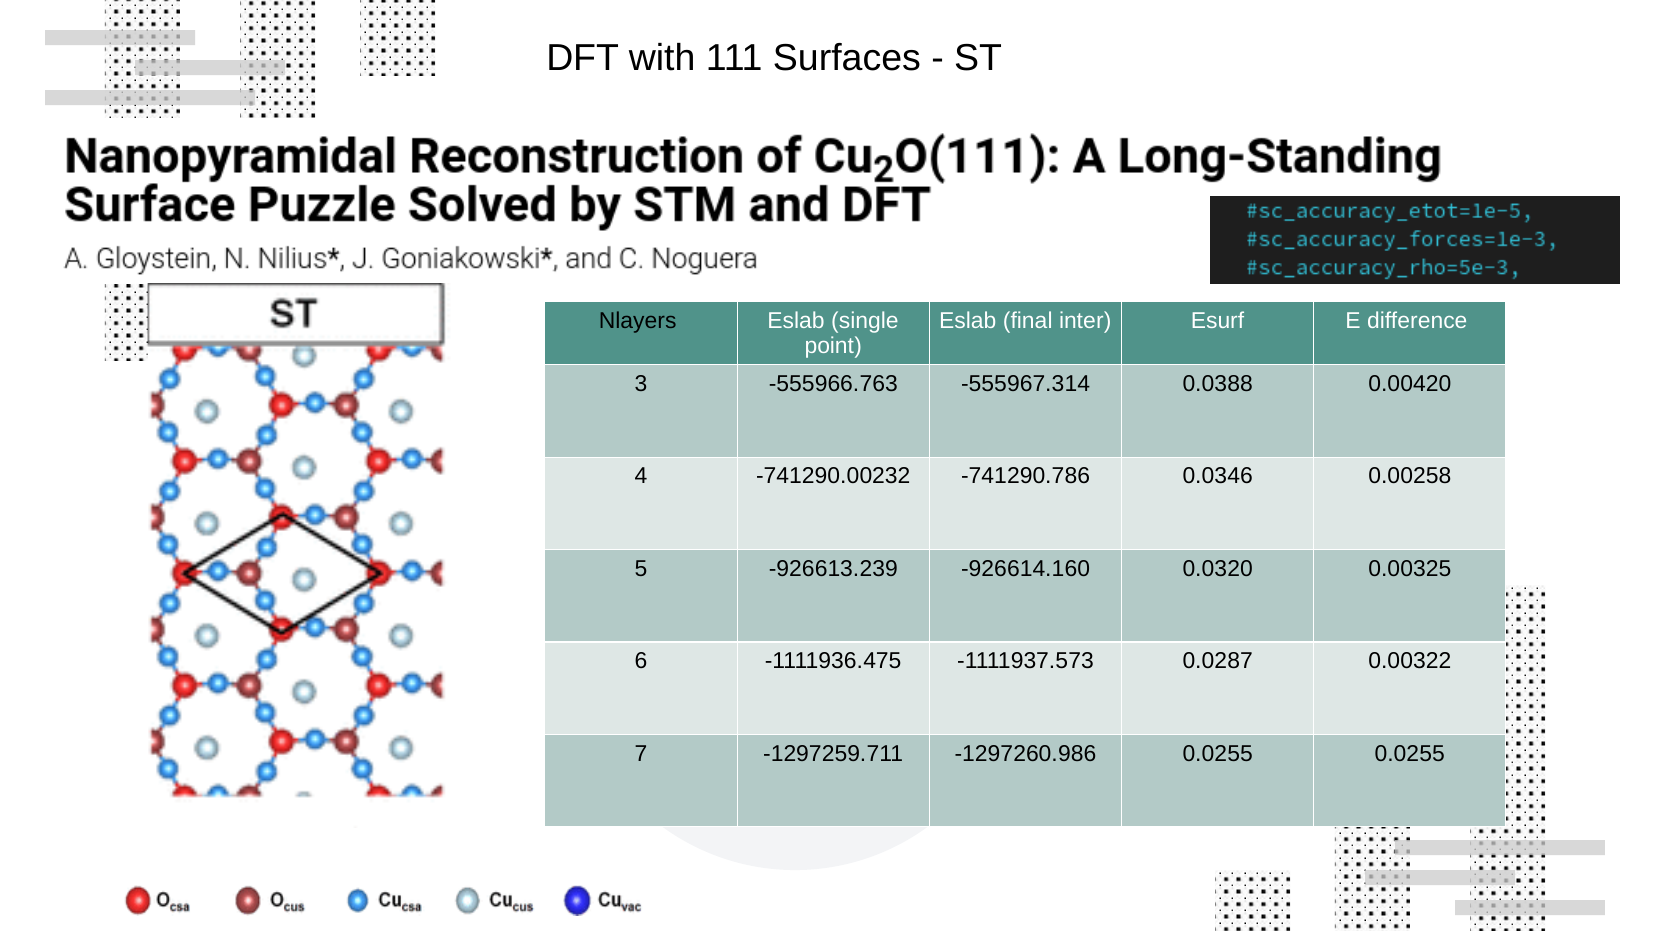

DFT with 111 Surfaces - ST
| Nlayers | Eslab (single point) | Eslab (final inter) | Esurf | E difference |
| --- | --- | --- | --- | --- |
| 3 | -555966.763 | -555967.314 | 0.0388 | 0.00420 |
| 4 | -741290.00232 | -741290.786 | 0.0346 | 0.00258 |
| 5 | -926613.239 | -926614.160 | 0.0320 | 0.00325 |
| 6 | -1111936.475 | -1111937.573 | 0.0287 | 0.00322 |
| 7 | -1297259.711 | -1297260.986 | 0.0255 | 0.0255 |